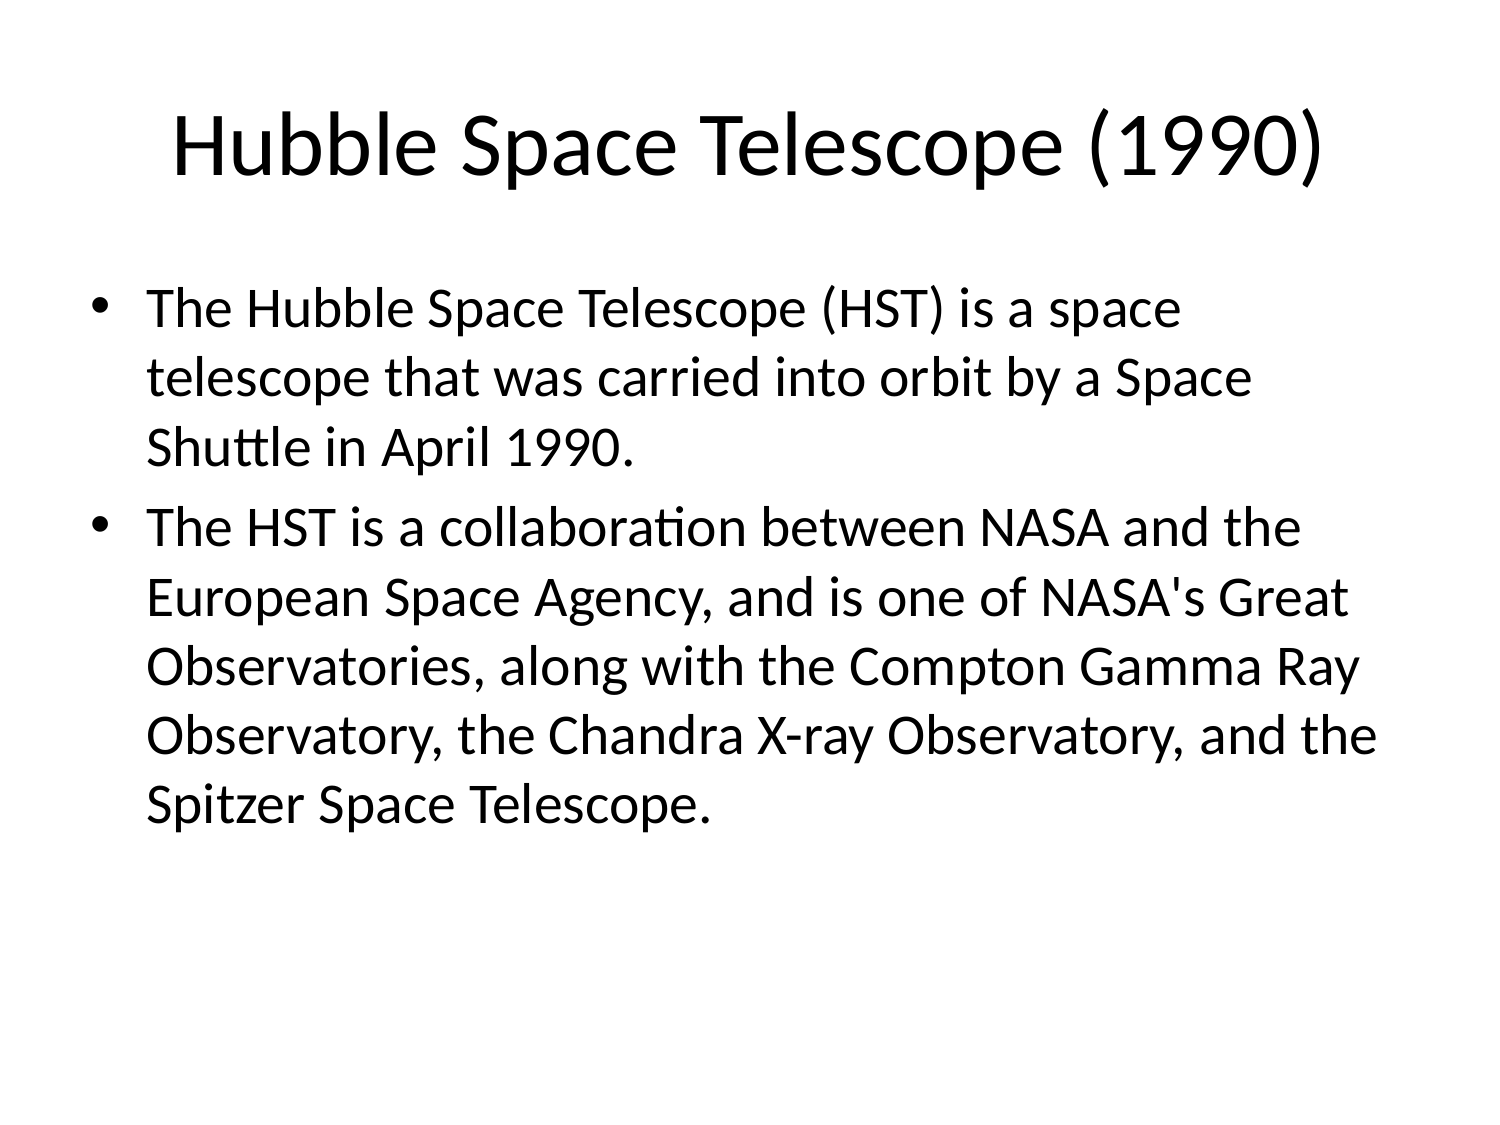

# Hubble Space Telescope (1990)
The Hubble Space Telescope (HST) is a space telescope that was carried into orbit by a Space Shuttle in April 1990.
The HST is a collaboration between NASA and the European Space Agency, and is one of NASA's Great Observatories, along with the Compton Gamma Ray Observatory, the Chandra X-ray Observatory, and the Spitzer Space Telescope.